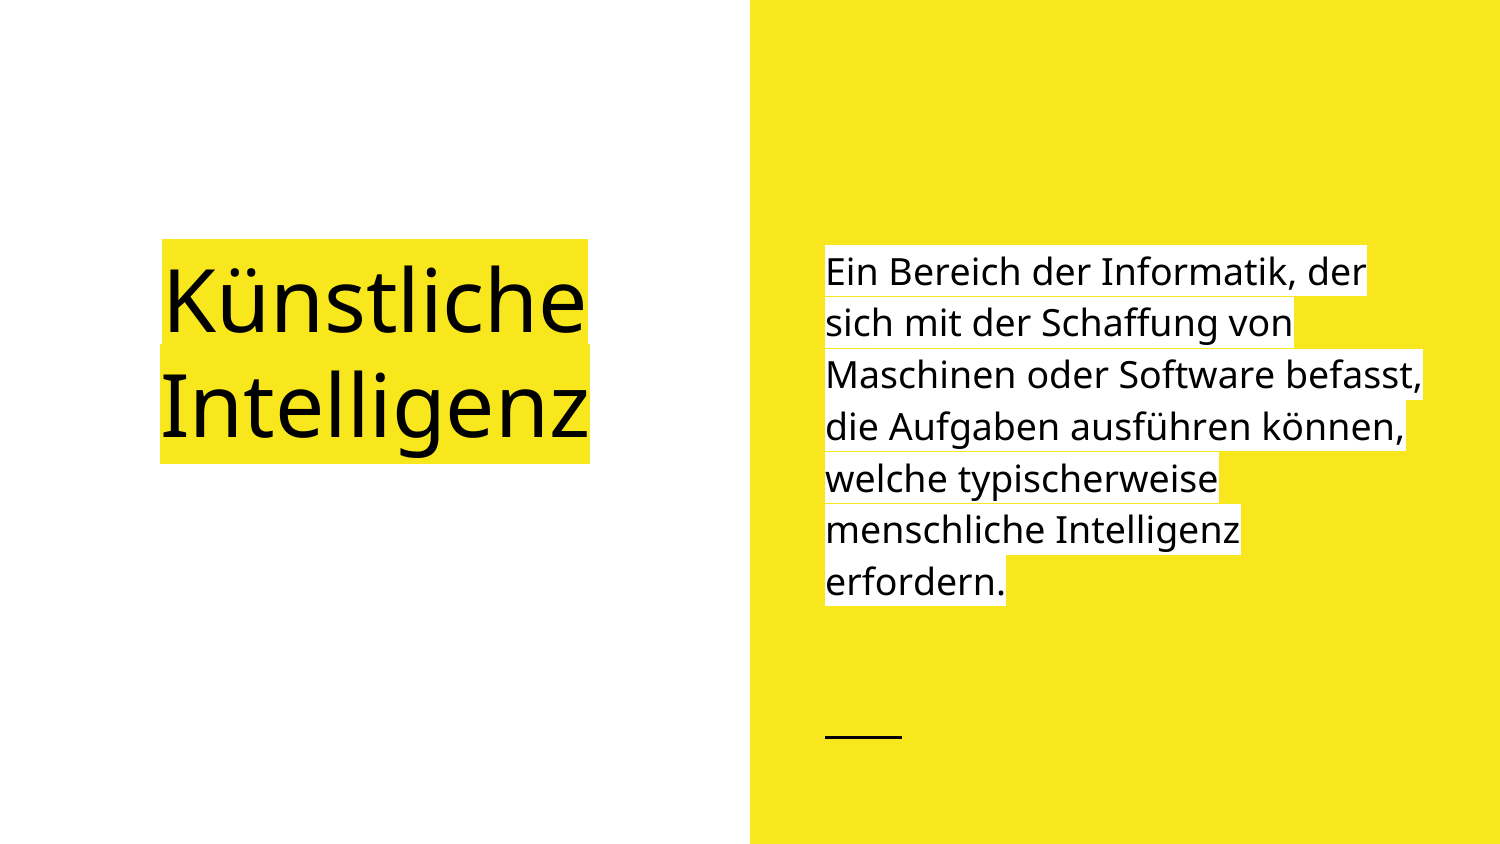

Ein Bereich der Informatik, der sich mit der Schaffung von Maschinen oder Software befasst, die Aufgaben ausführen können, welche typischerweise menschliche Intelligenz erfordern.
# Künstliche Intelligenz